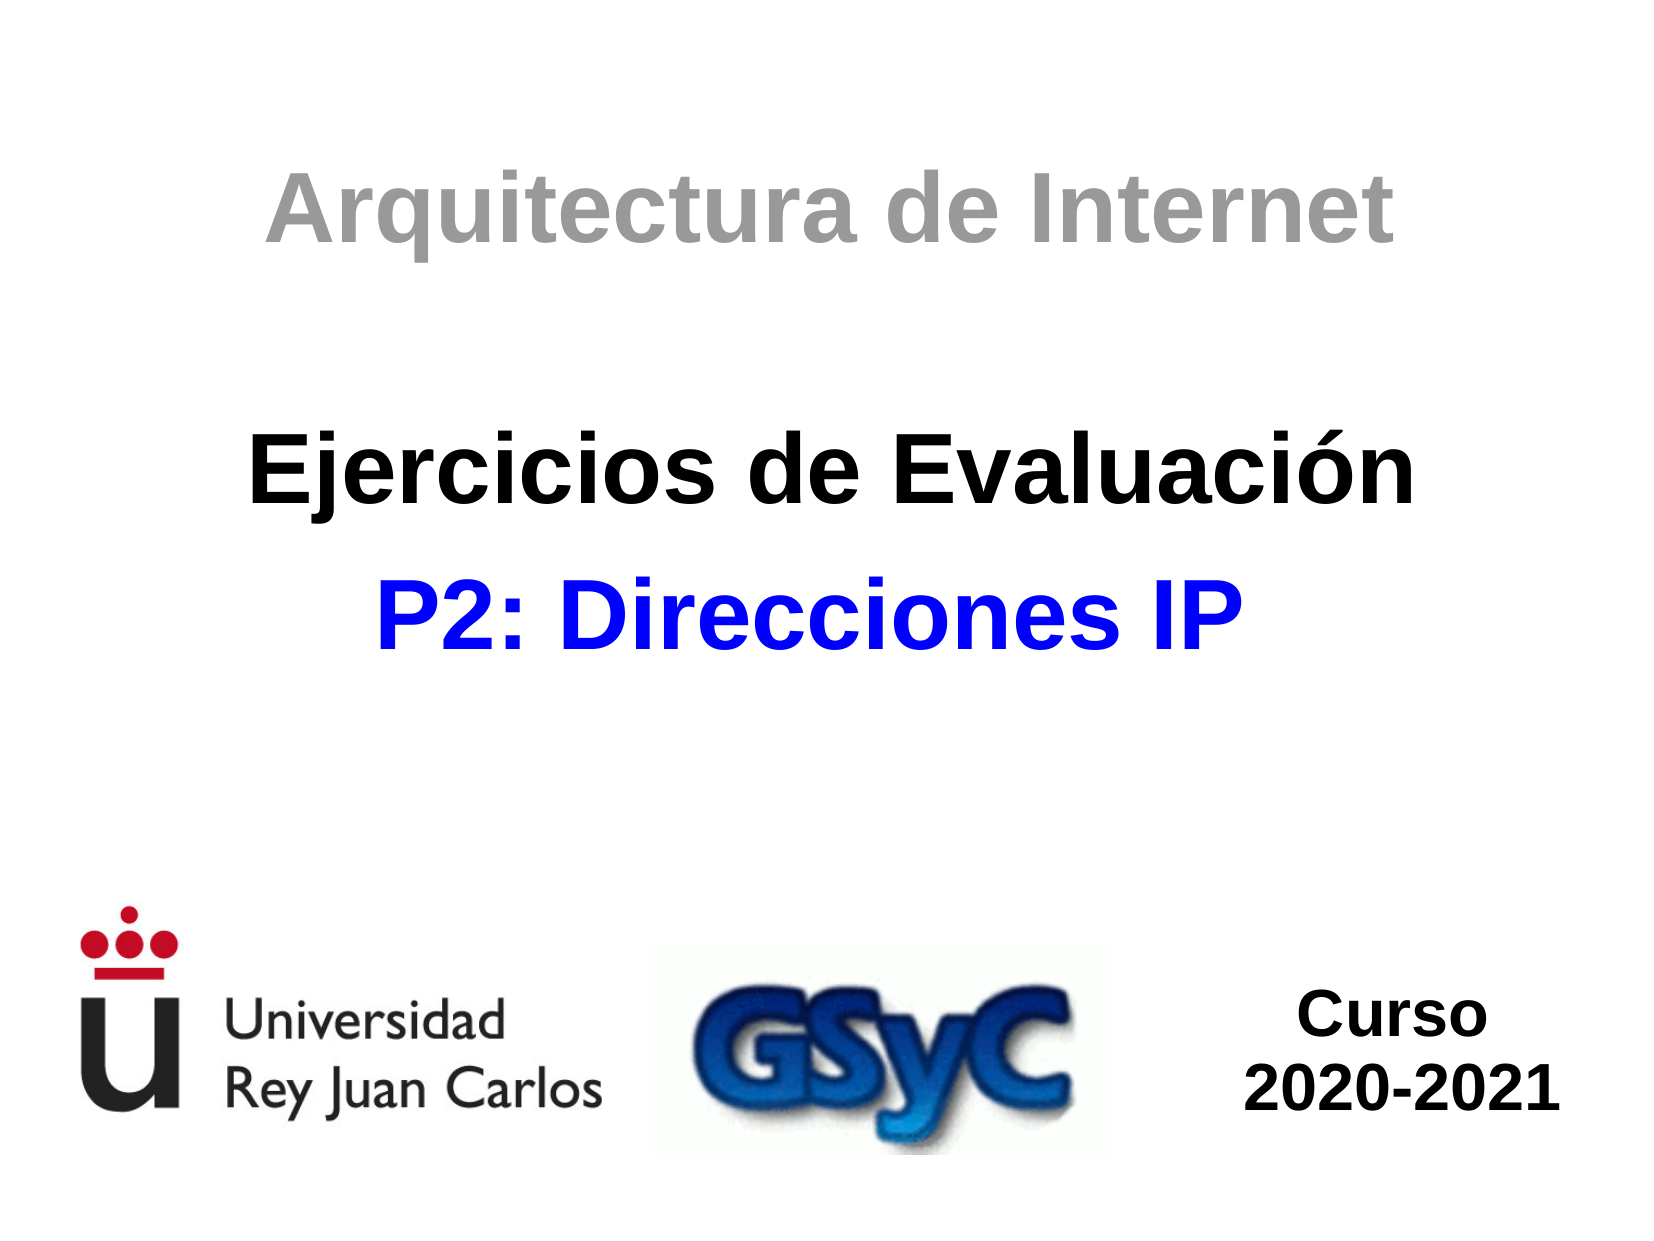

Arquitectura de Internet
Ejercicios de Evaluación
# P2: Direcciones IP
Curso
2020-2021